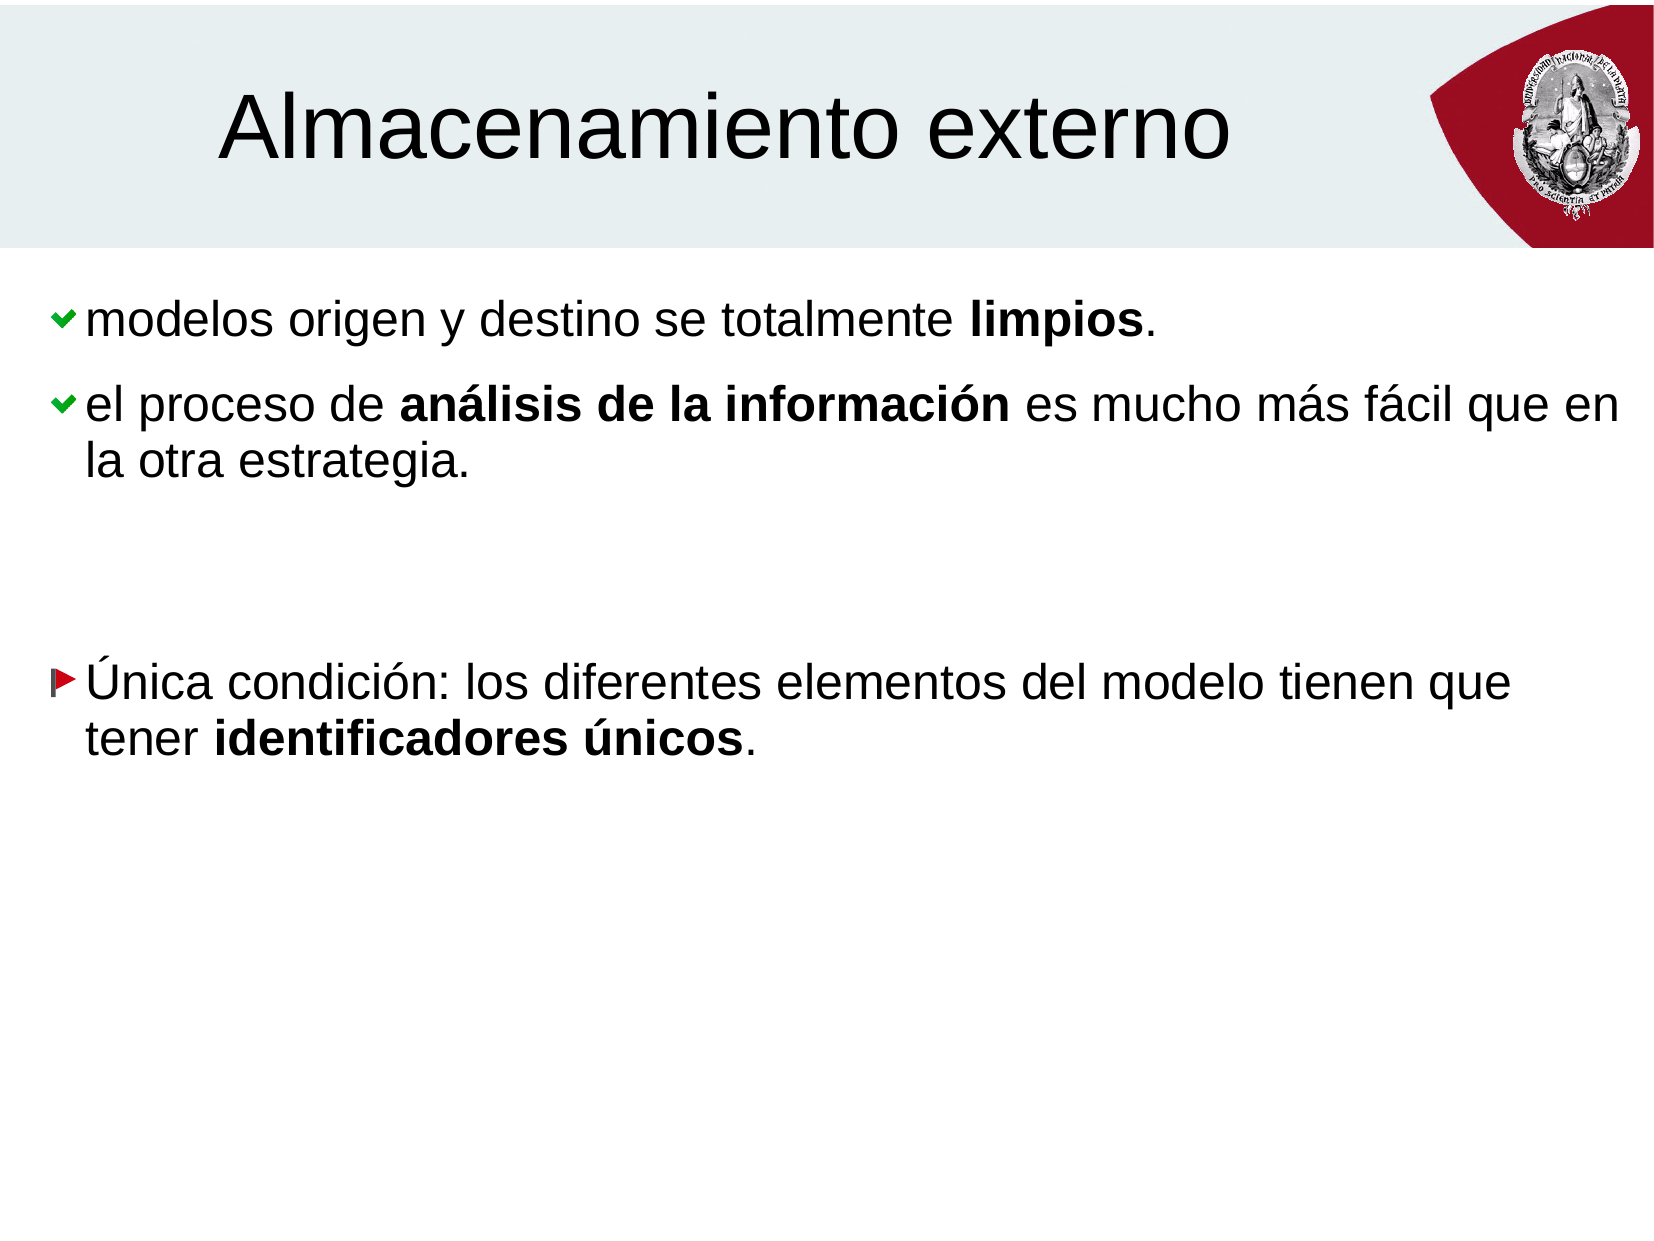

# Almacenamiento externo
modelos origen y destino se totalmente limpios.
el proceso de análisis de la información es mucho más fácil que en la otra estrategia.
Única condición: los diferentes elementos del modelo tienen que tener identificadores únicos.